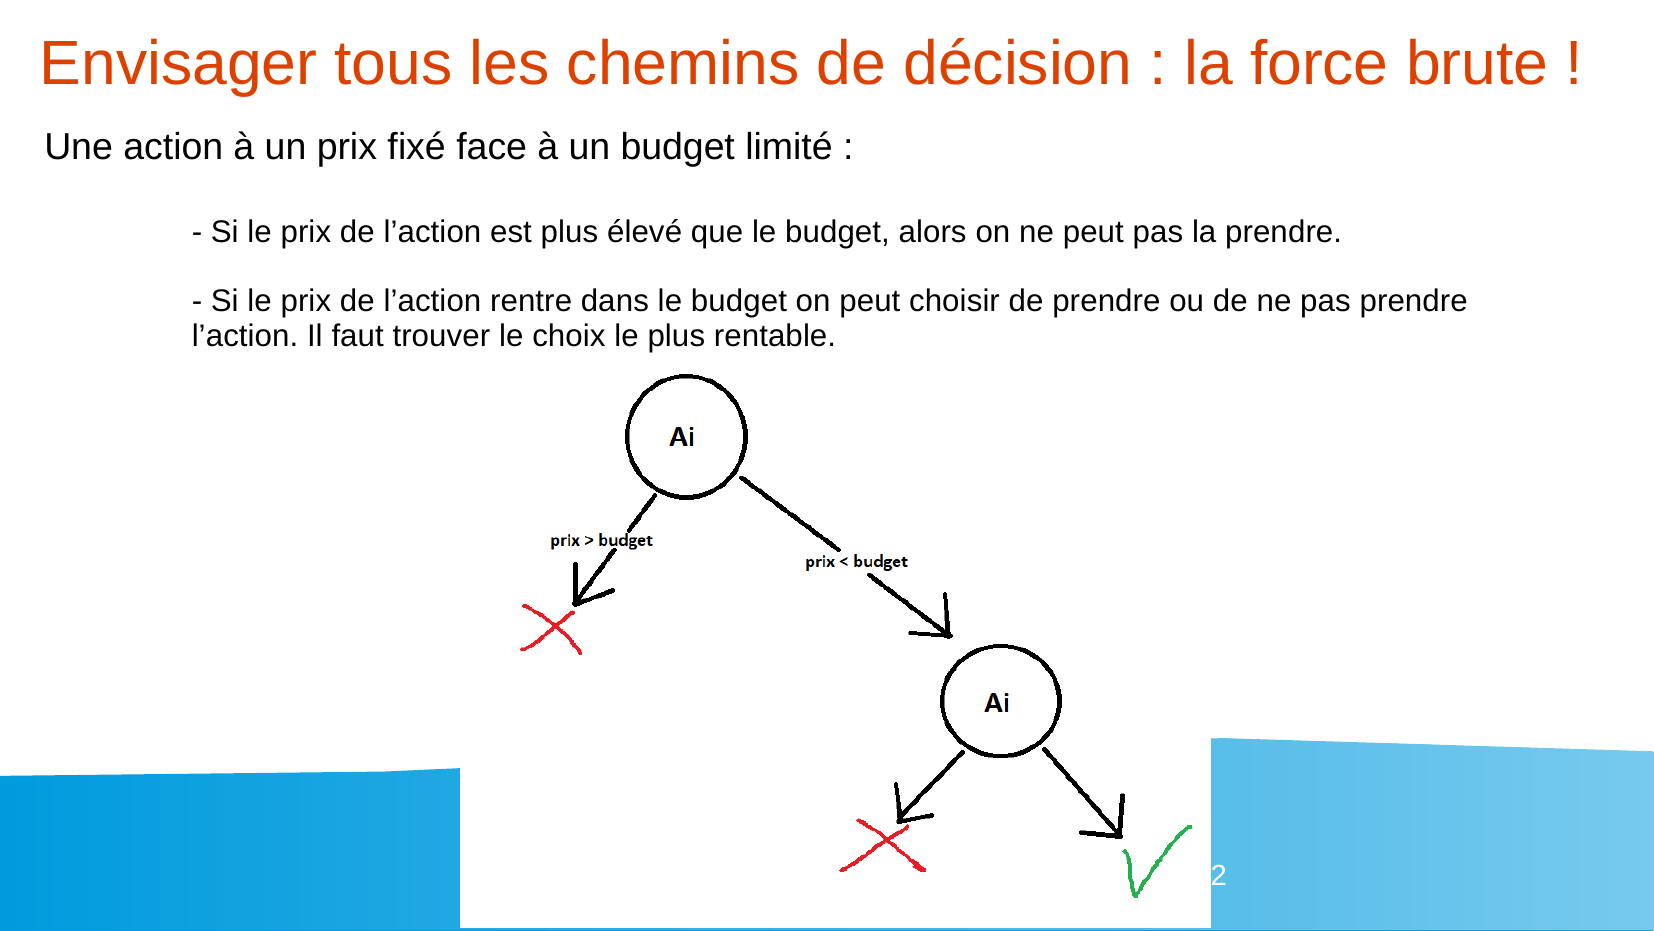

# Envisager tous les chemins de décision : la force brute !
Une action à un prix fixé face à un budget limité :
- Si le prix de l’action est plus élevé que le budget, alors on ne peut pas la prendre.
- Si le prix de l’action rentre dans le budget on peut choisir de prendre ou de ne pas prendre l’action. Il faut trouver le choix le plus rentable.